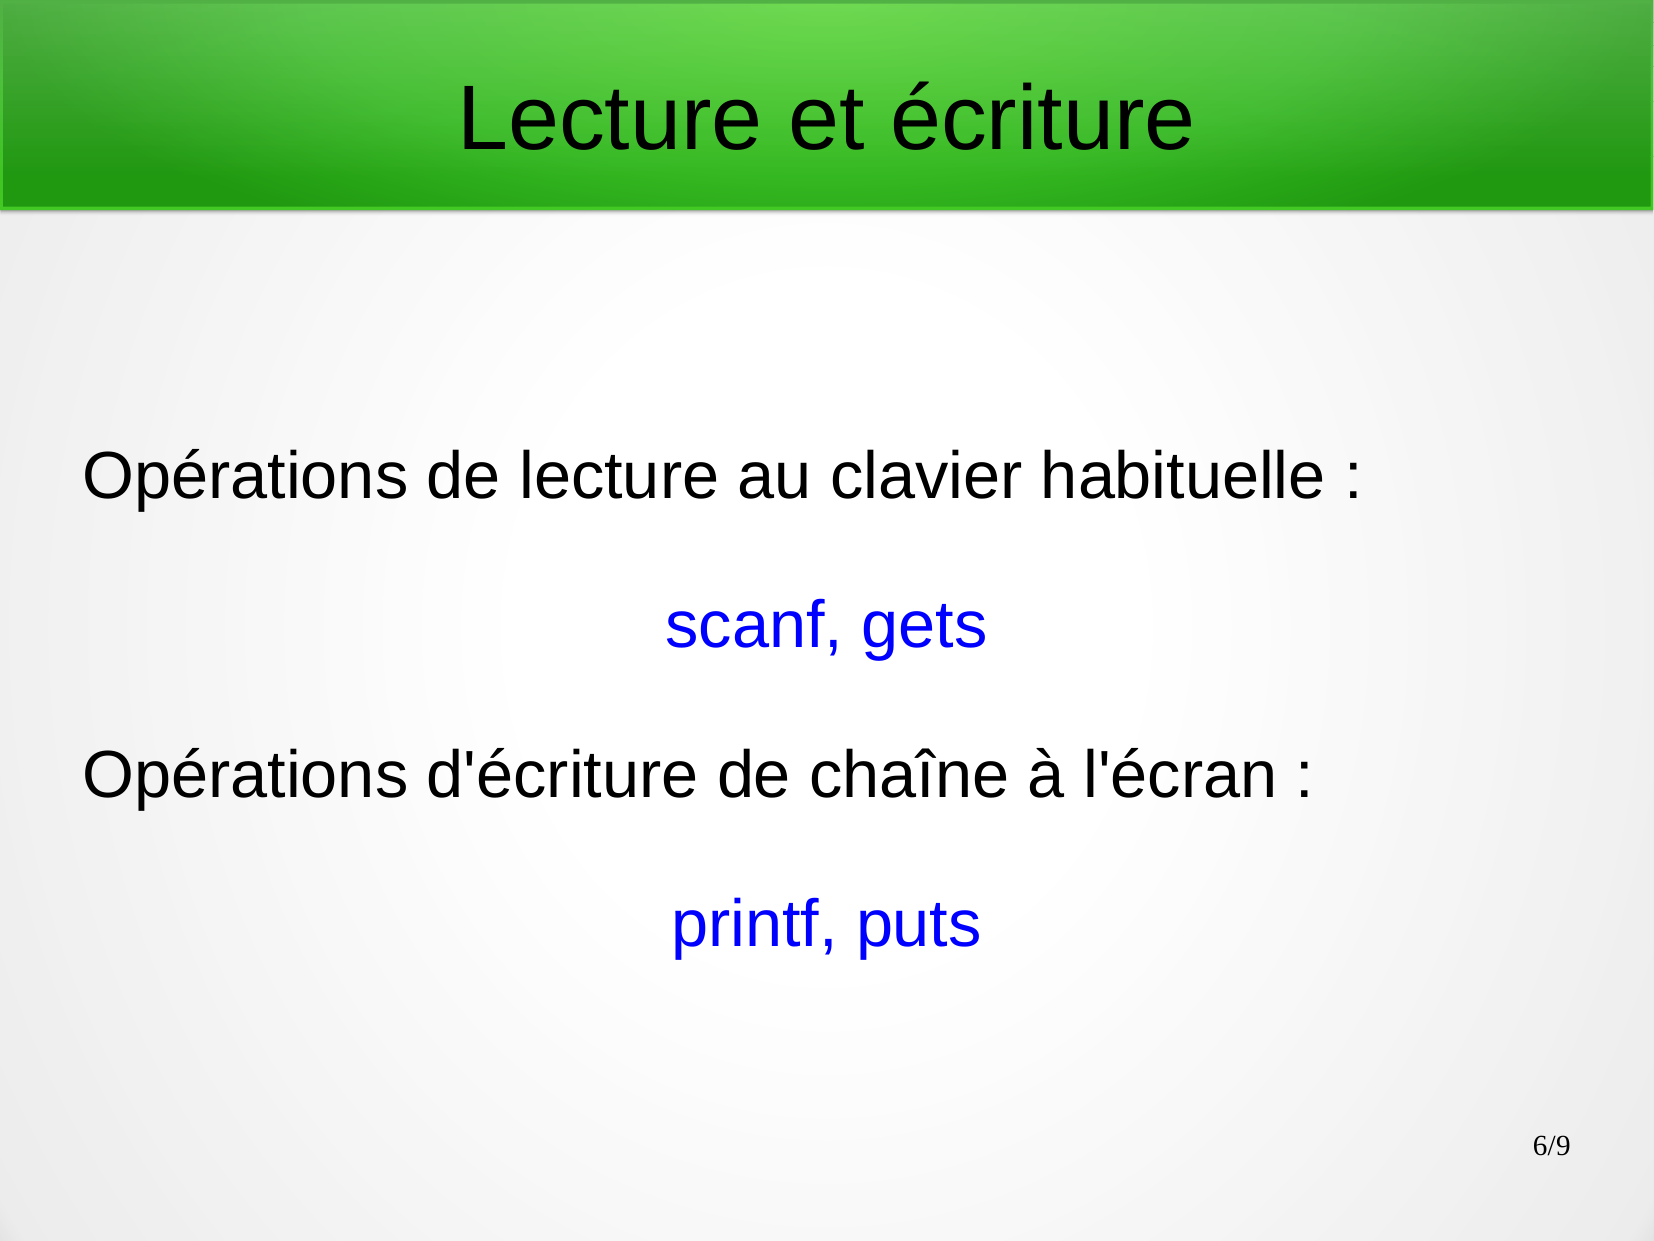

# Lecture et écriture
Opérations de lecture au clavier habituelle :
scanf, gets
Opérations d'écriture de chaîne à l'écran :
printf, puts
6